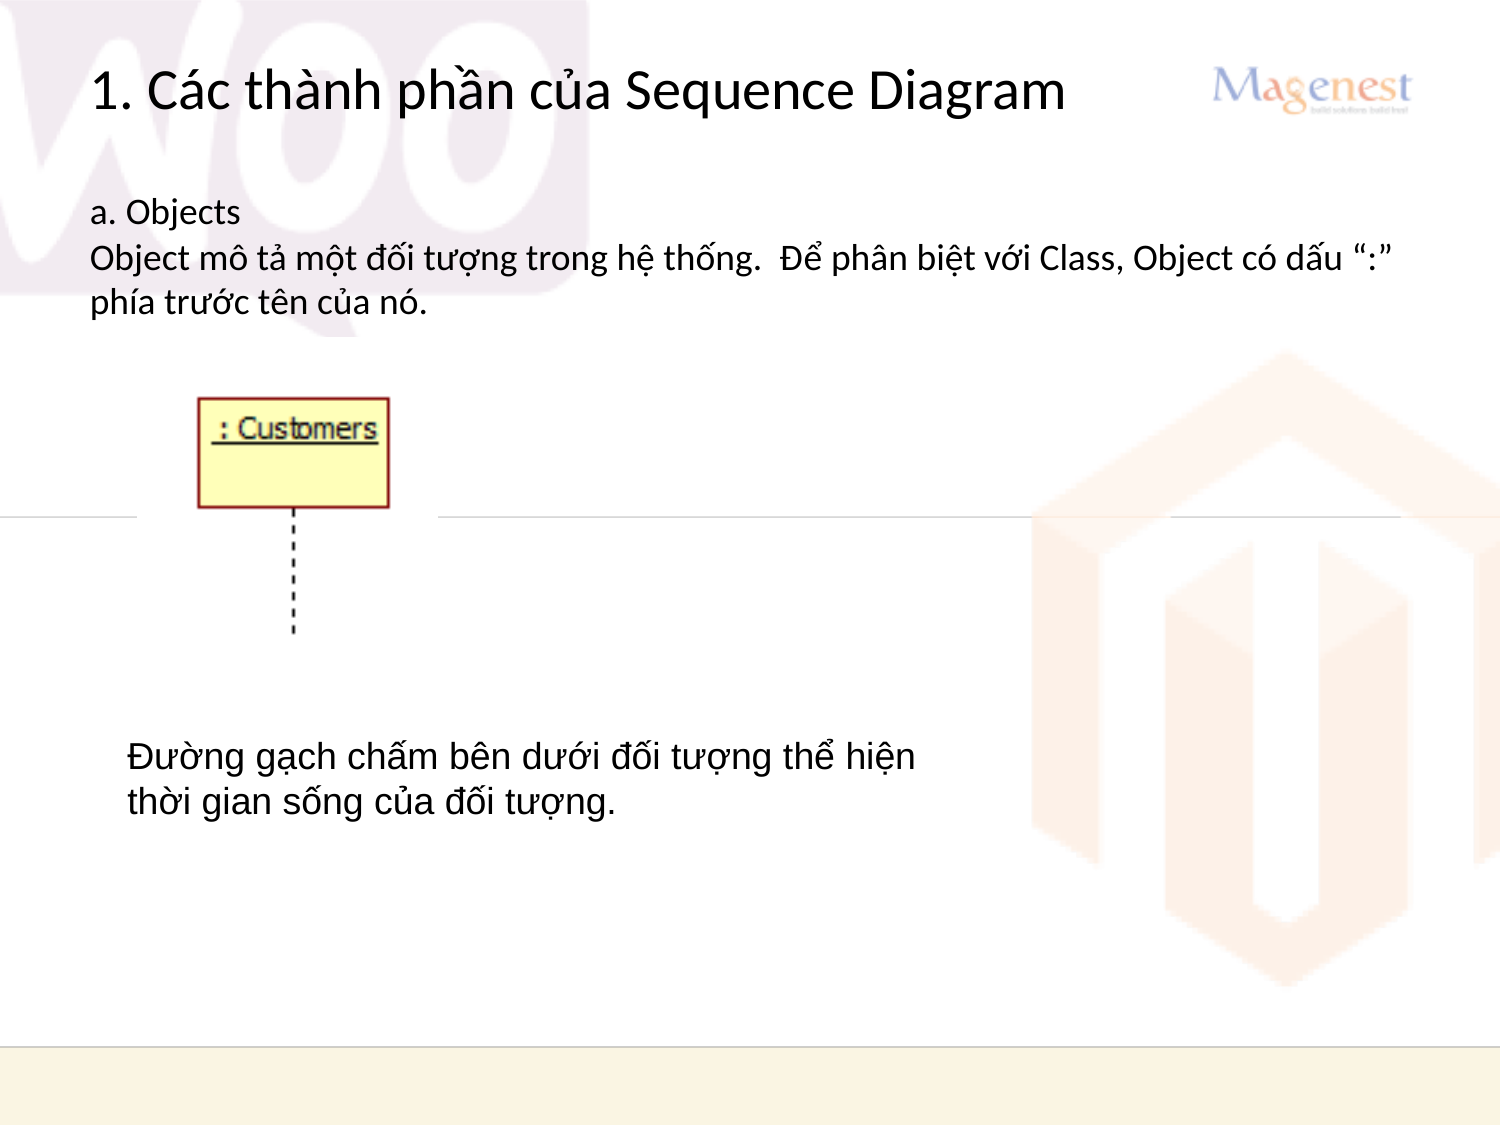

1. Các thành phần của Sequence Diagram
a. Objects
Object mô tả một đối tượng trong hệ thống. Để phân biệt với Class, Object có dấu “:” phía trước tên của nó.
Đường gạch chấm bên dưới đối tượng thể hiện thời gian sống của đối tượng.